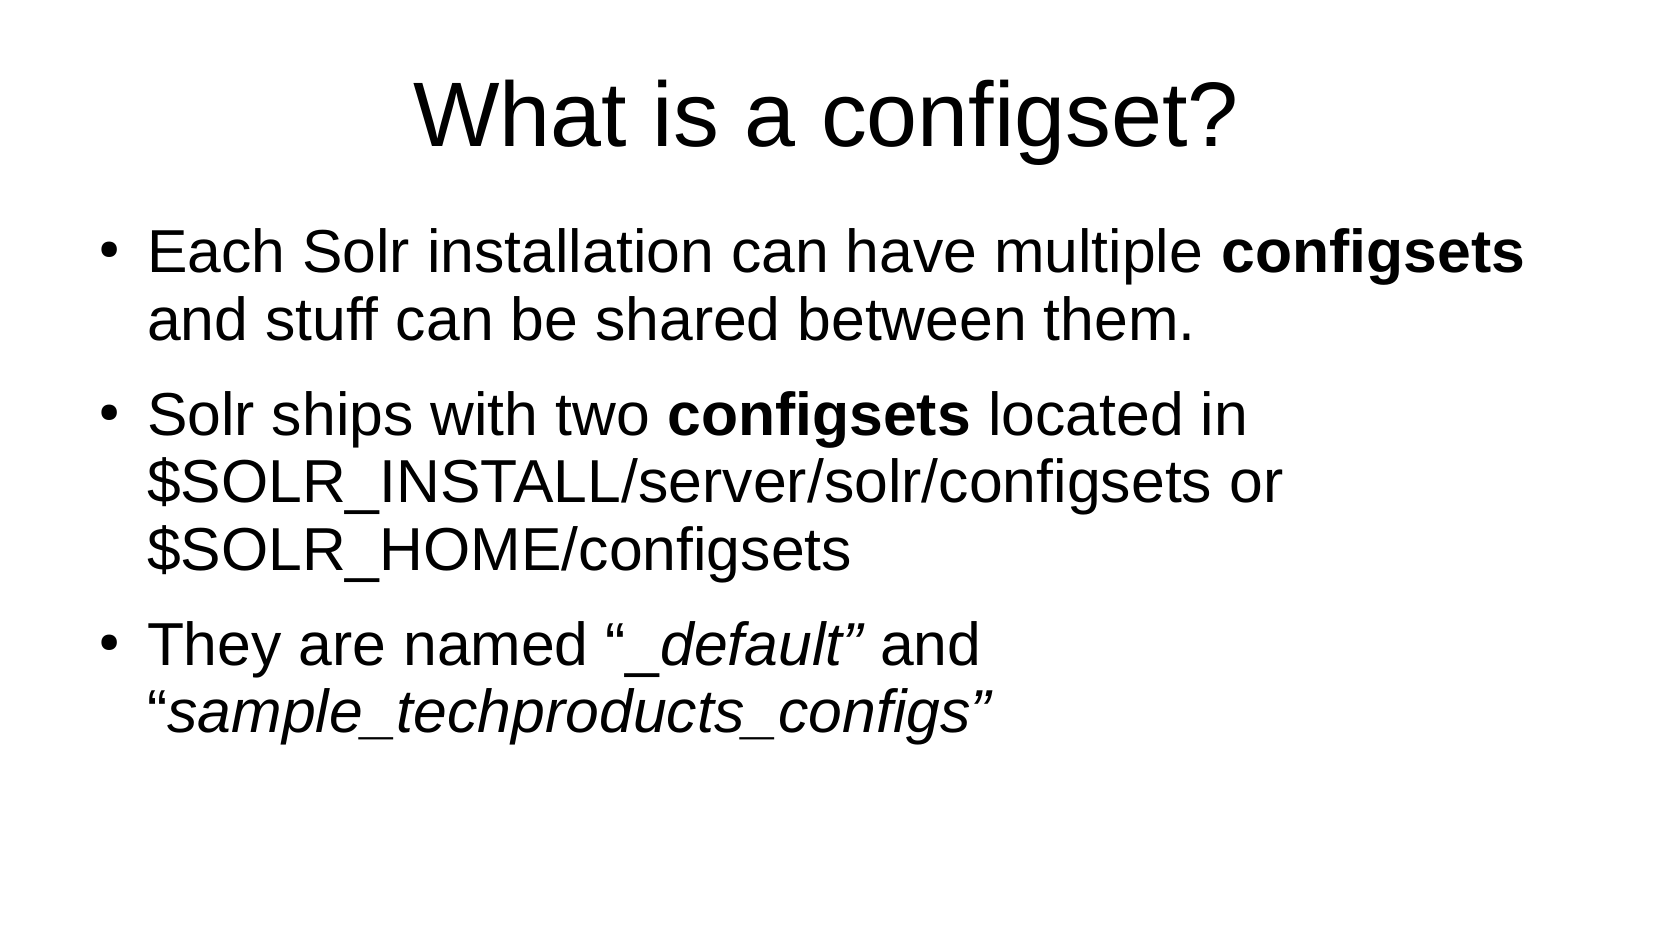

# What is a configset?
Each Solr installation can have multiple configsets and stuff can be shared between them.
Solr ships with two configsets located in $SOLR_INSTALL/server/solr/configsets or $SOLR_HOME/configsets
They are named “_default” and “sample_techproducts_configs”